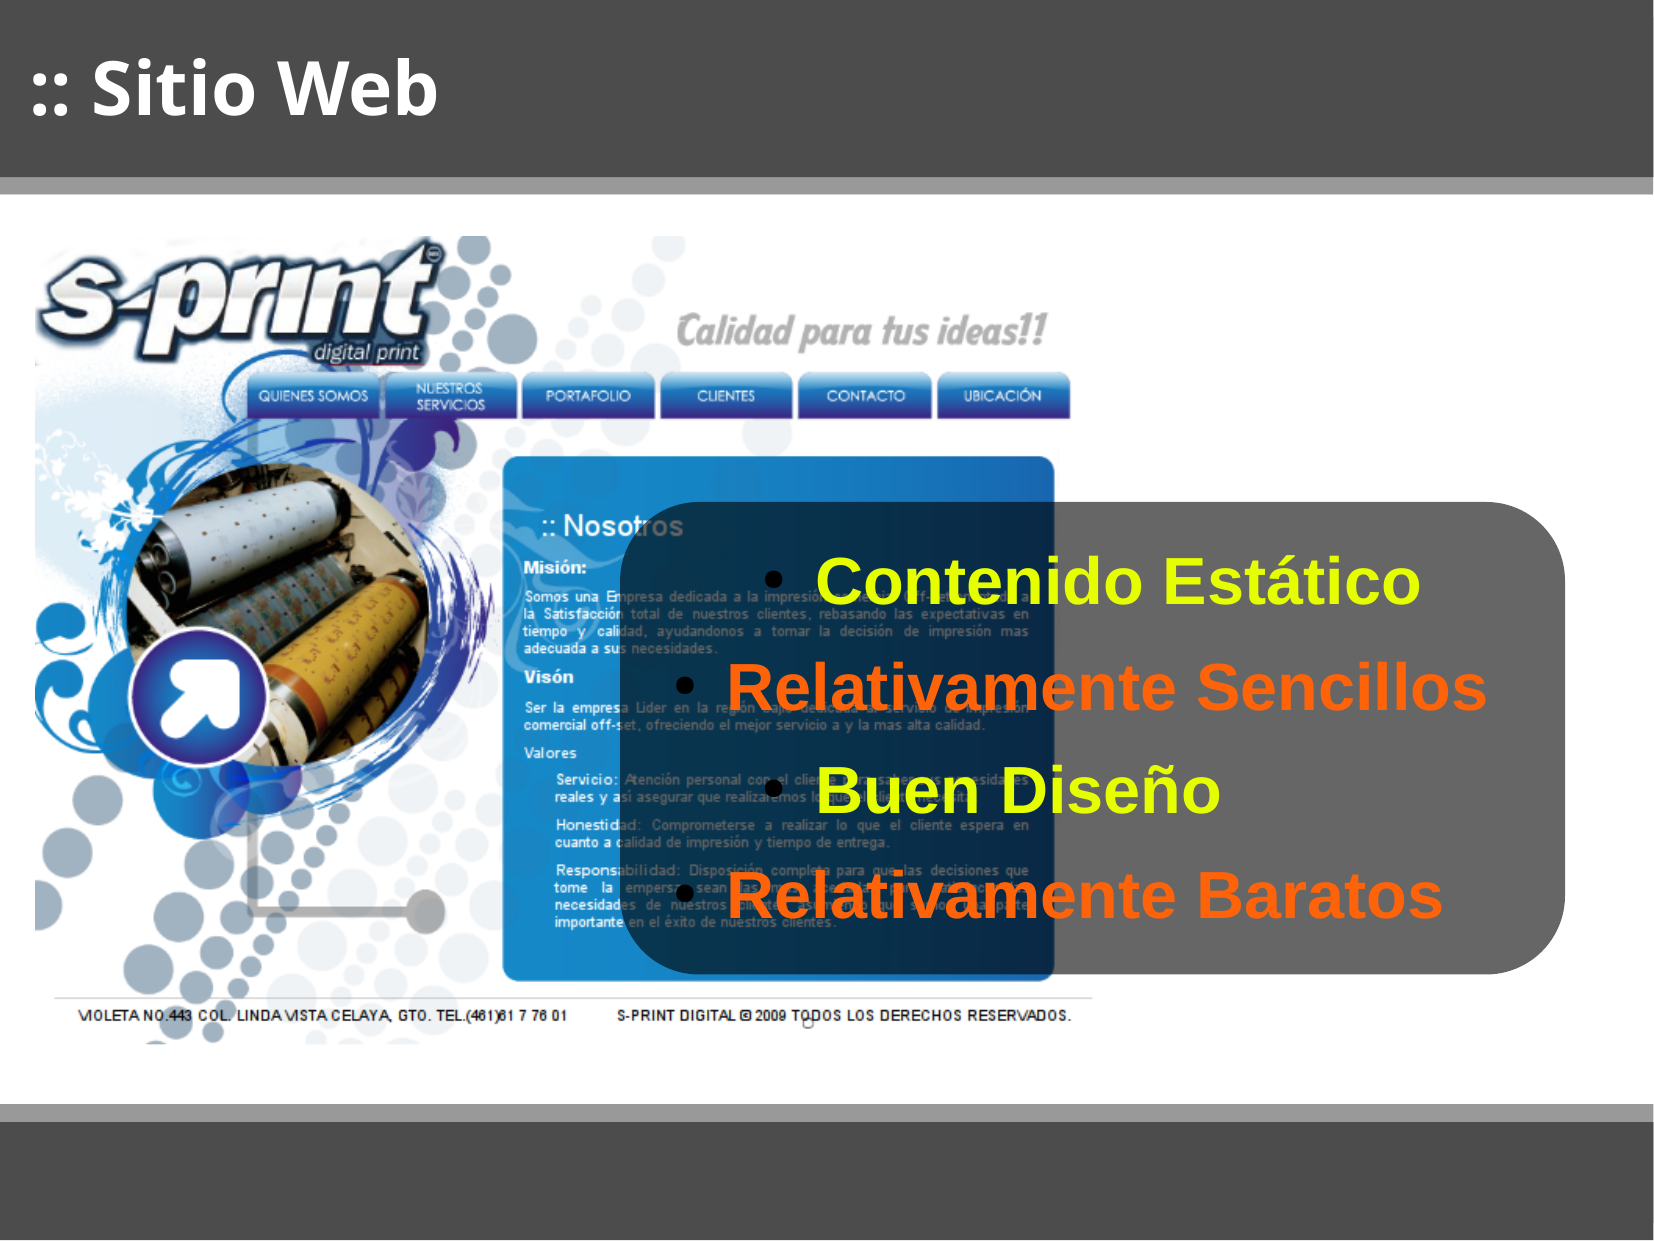

# :: Sitio Web
Contenido Estático
Buen Diseño
Relativamente Sencillos
Relativamente Baratos